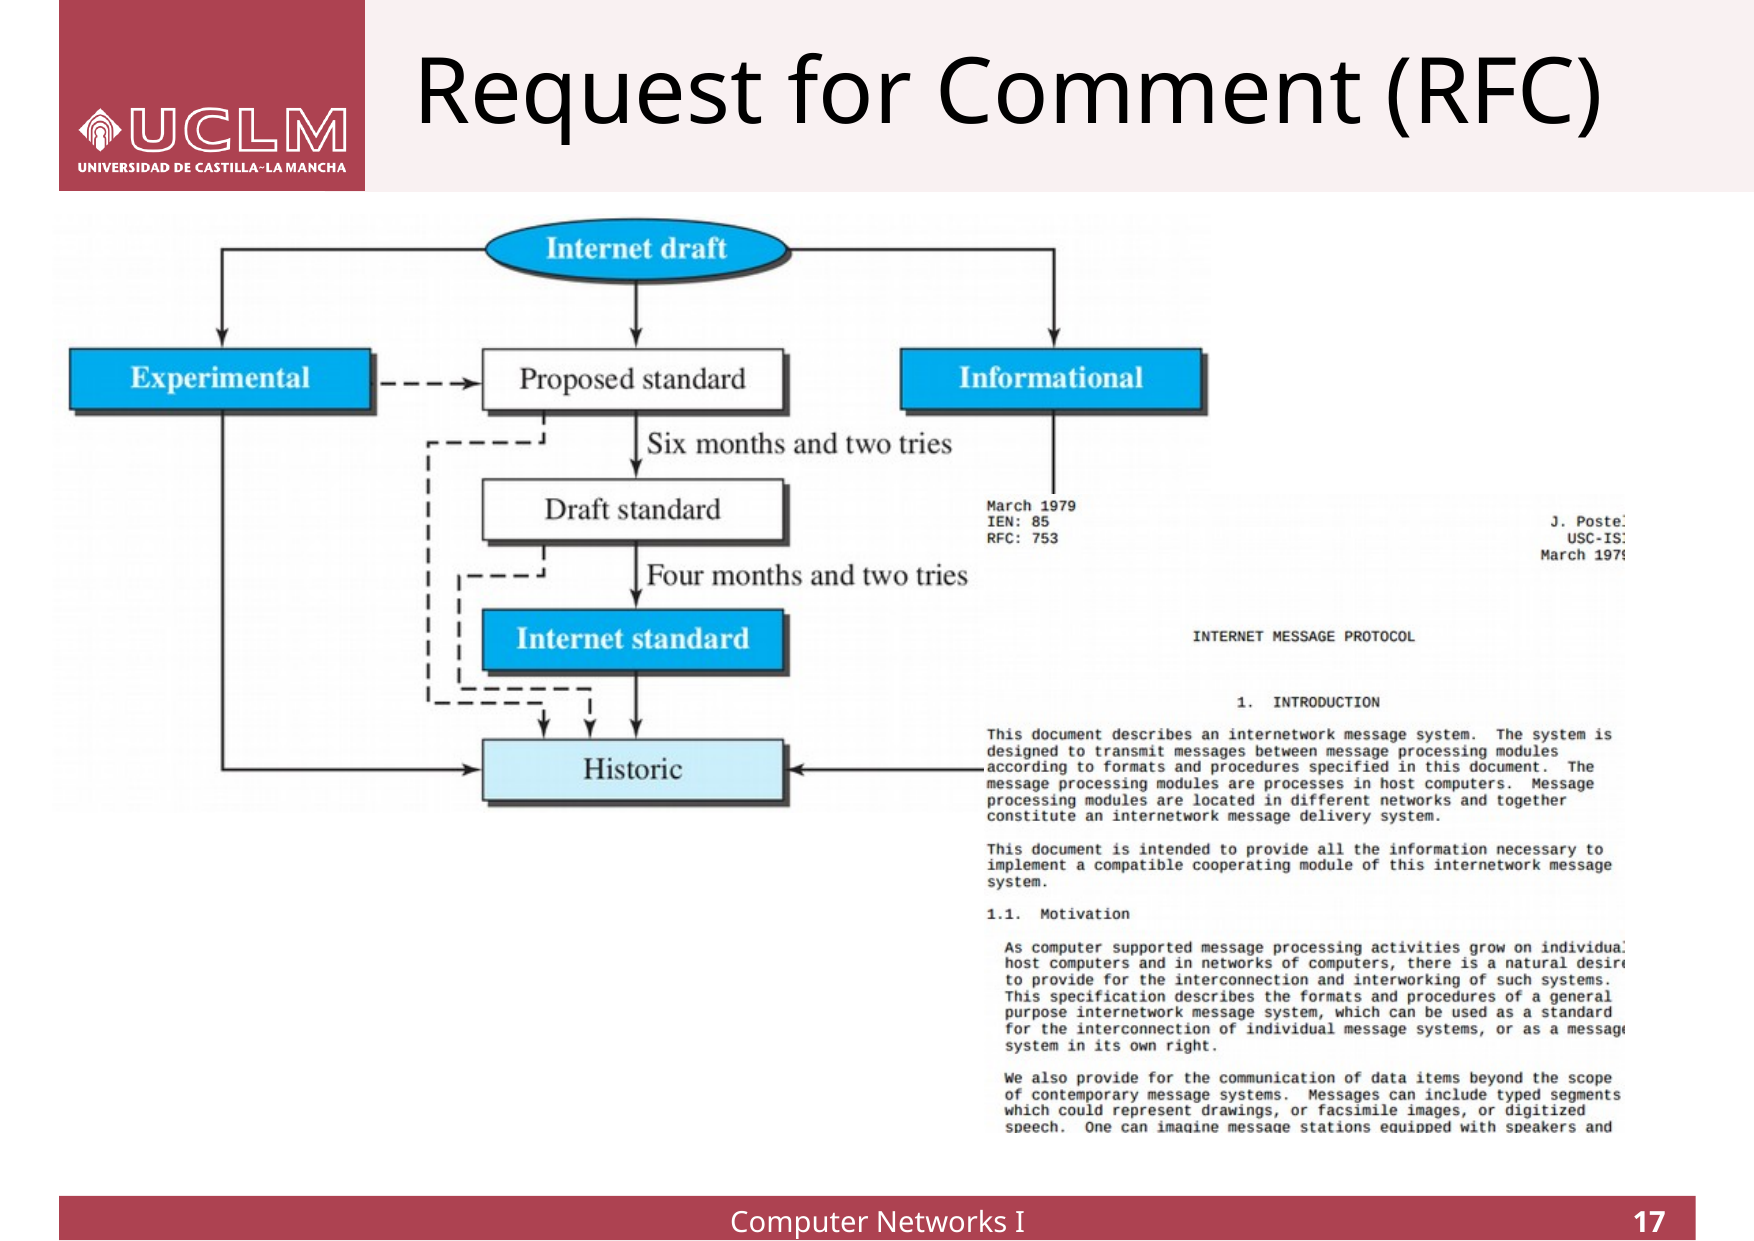

# Request for Comment (RFC)
Forouzan 5ed
Computer Networks I
17